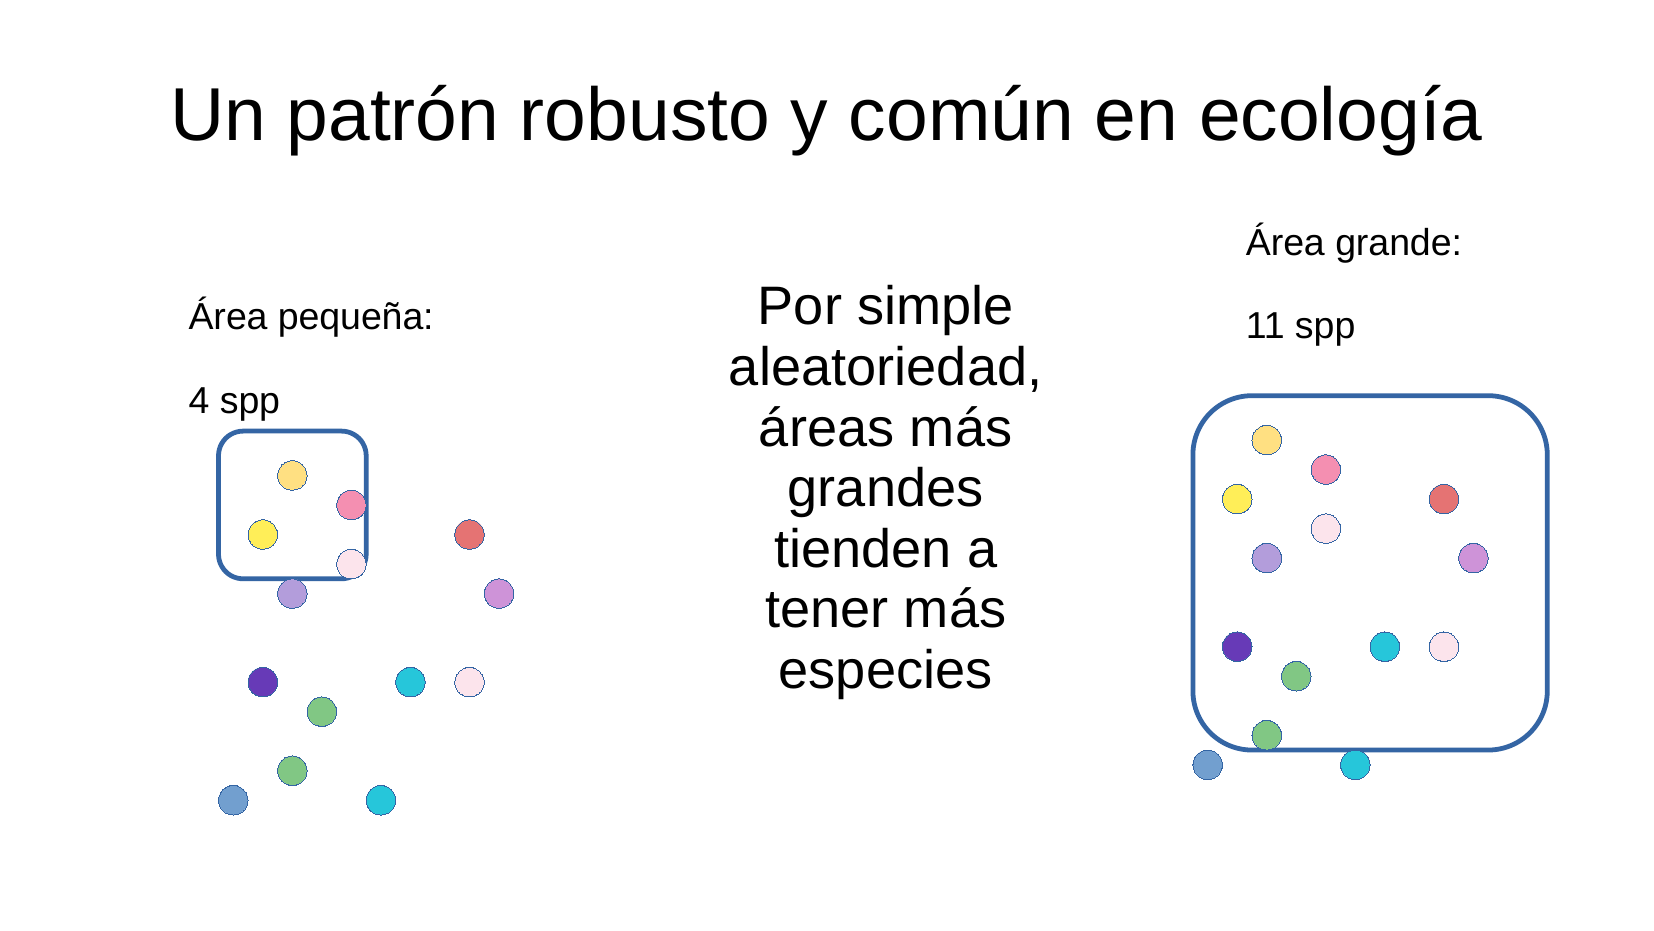

# Un patrón robusto y común en ecología
Área grande:
11 spp
Por simple aleatoriedad, áreas más grandes tienden a tener más especies
Área pequeña:
4 spp